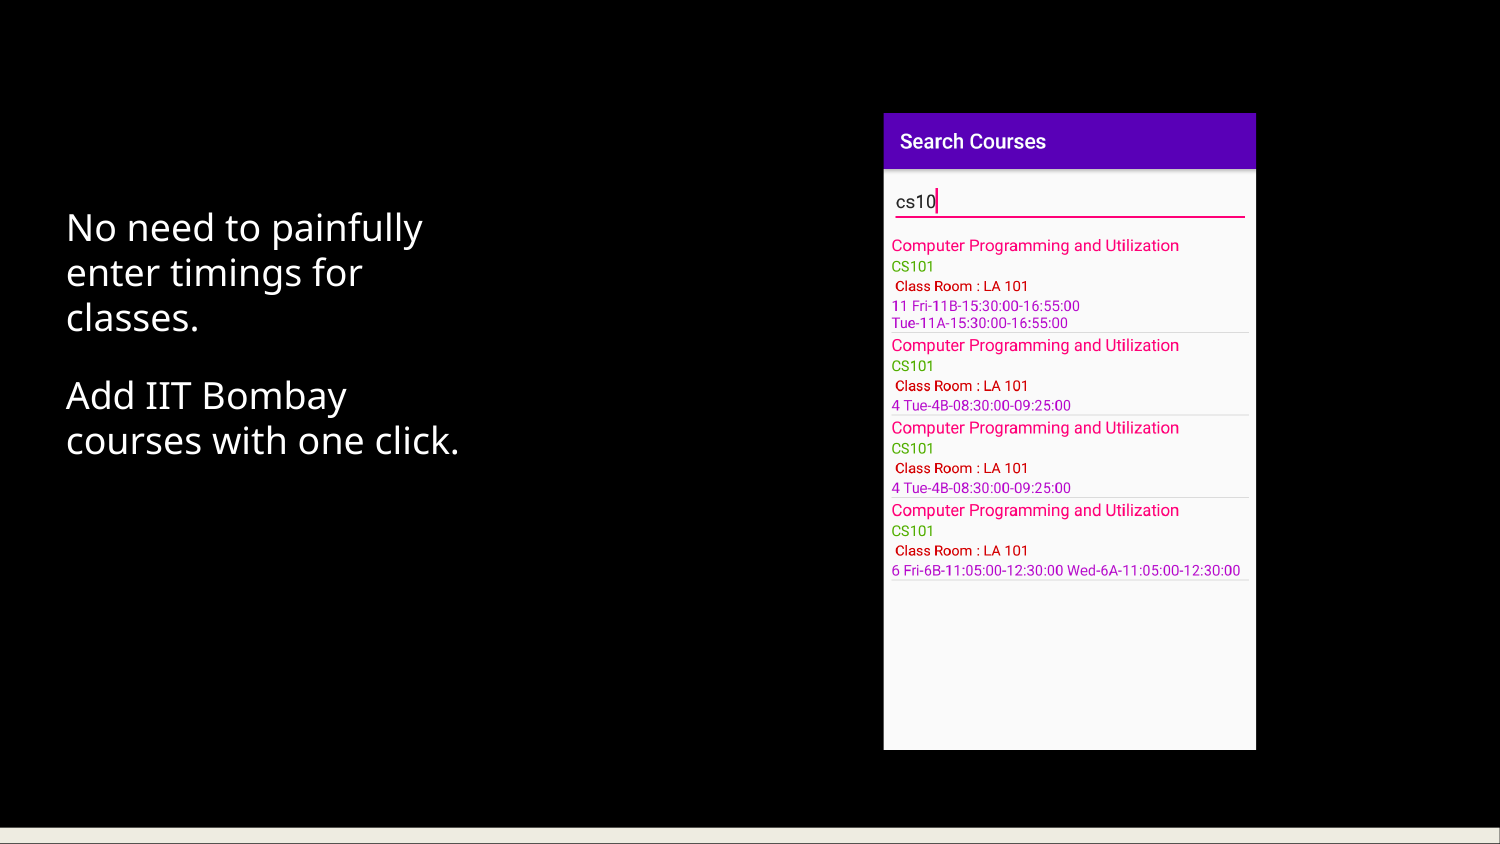

No need to painfully enter timings for classes.
Add IIT Bombay courses with one click.